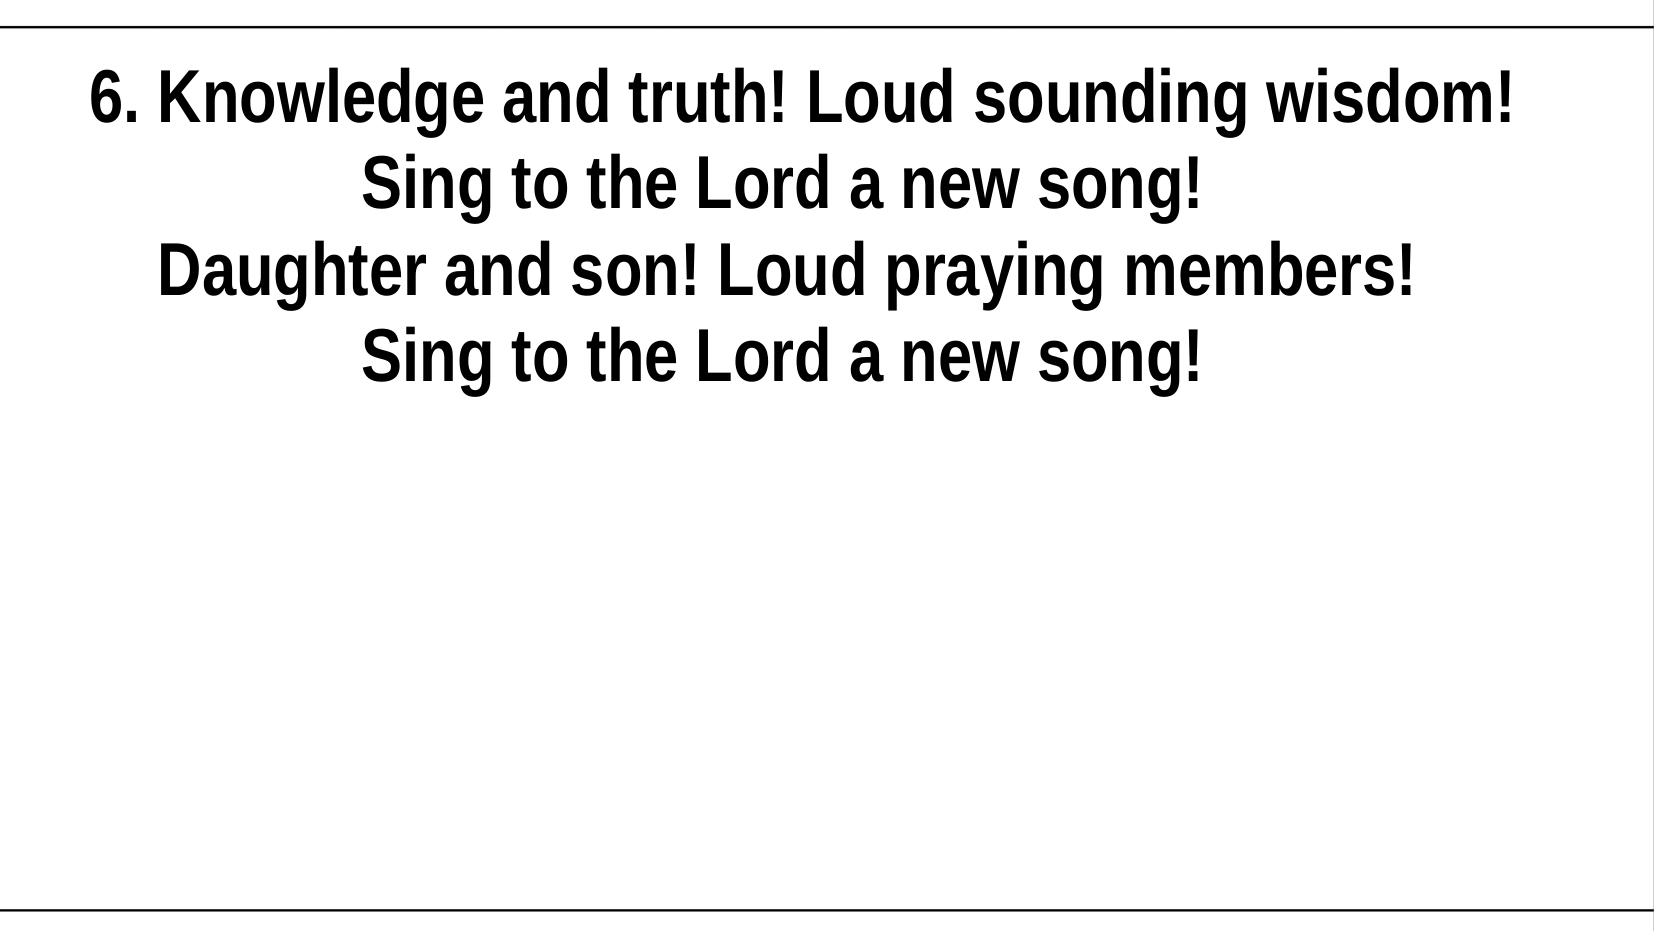

6. Knowledge and truth! Loud sounding wisdom!
 Sing to the Lord a new song!
 Daughter and son! Loud praying members!
 Sing to the Lord a new song!